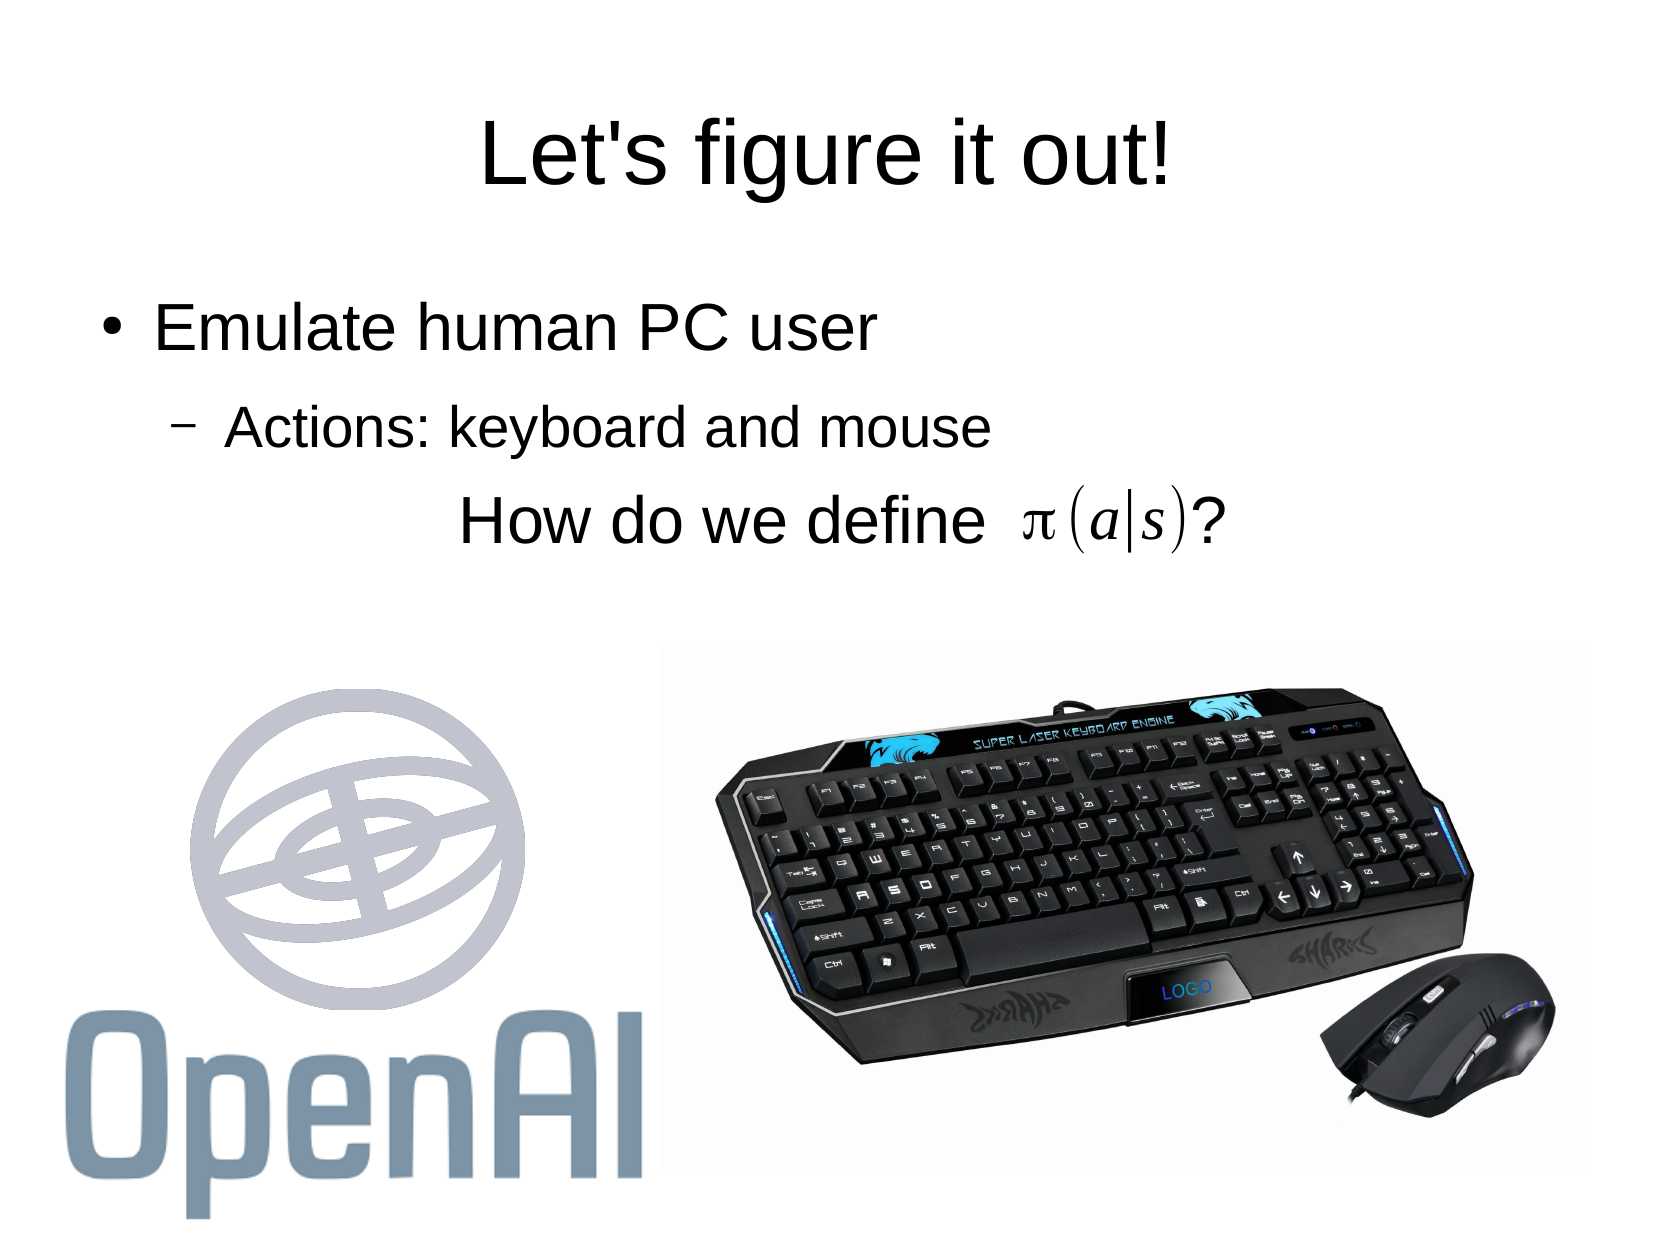

# Let's figure it out!
Emulate human PC user
Actions: keyboard and mouse
How do we define ?